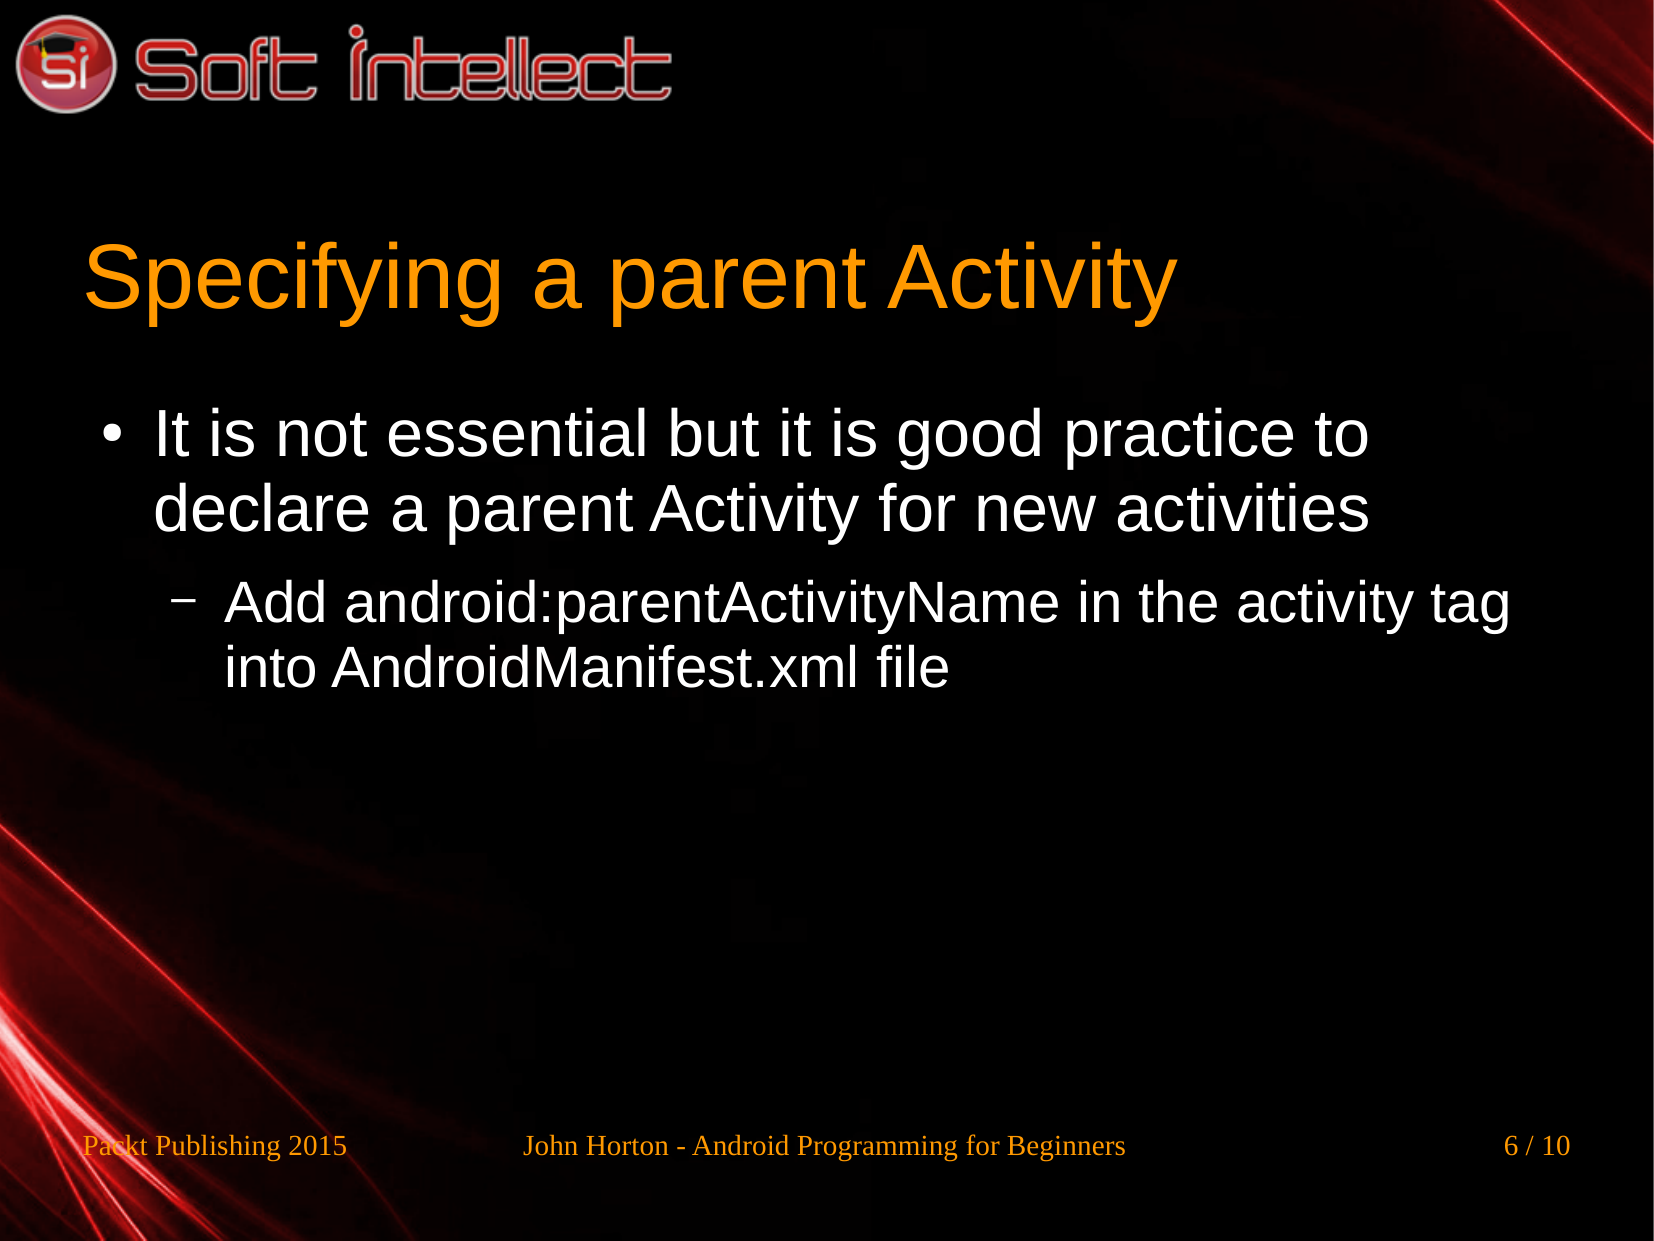

# Specifying a parent Activity
It is not essential but it is good practice to declare a parent Activity for new activities
Add android:parentActivityName in the activity tag into AndroidManifest.xml file
Packt Publishing 2015
John Horton - Android Programming for Beginners
6